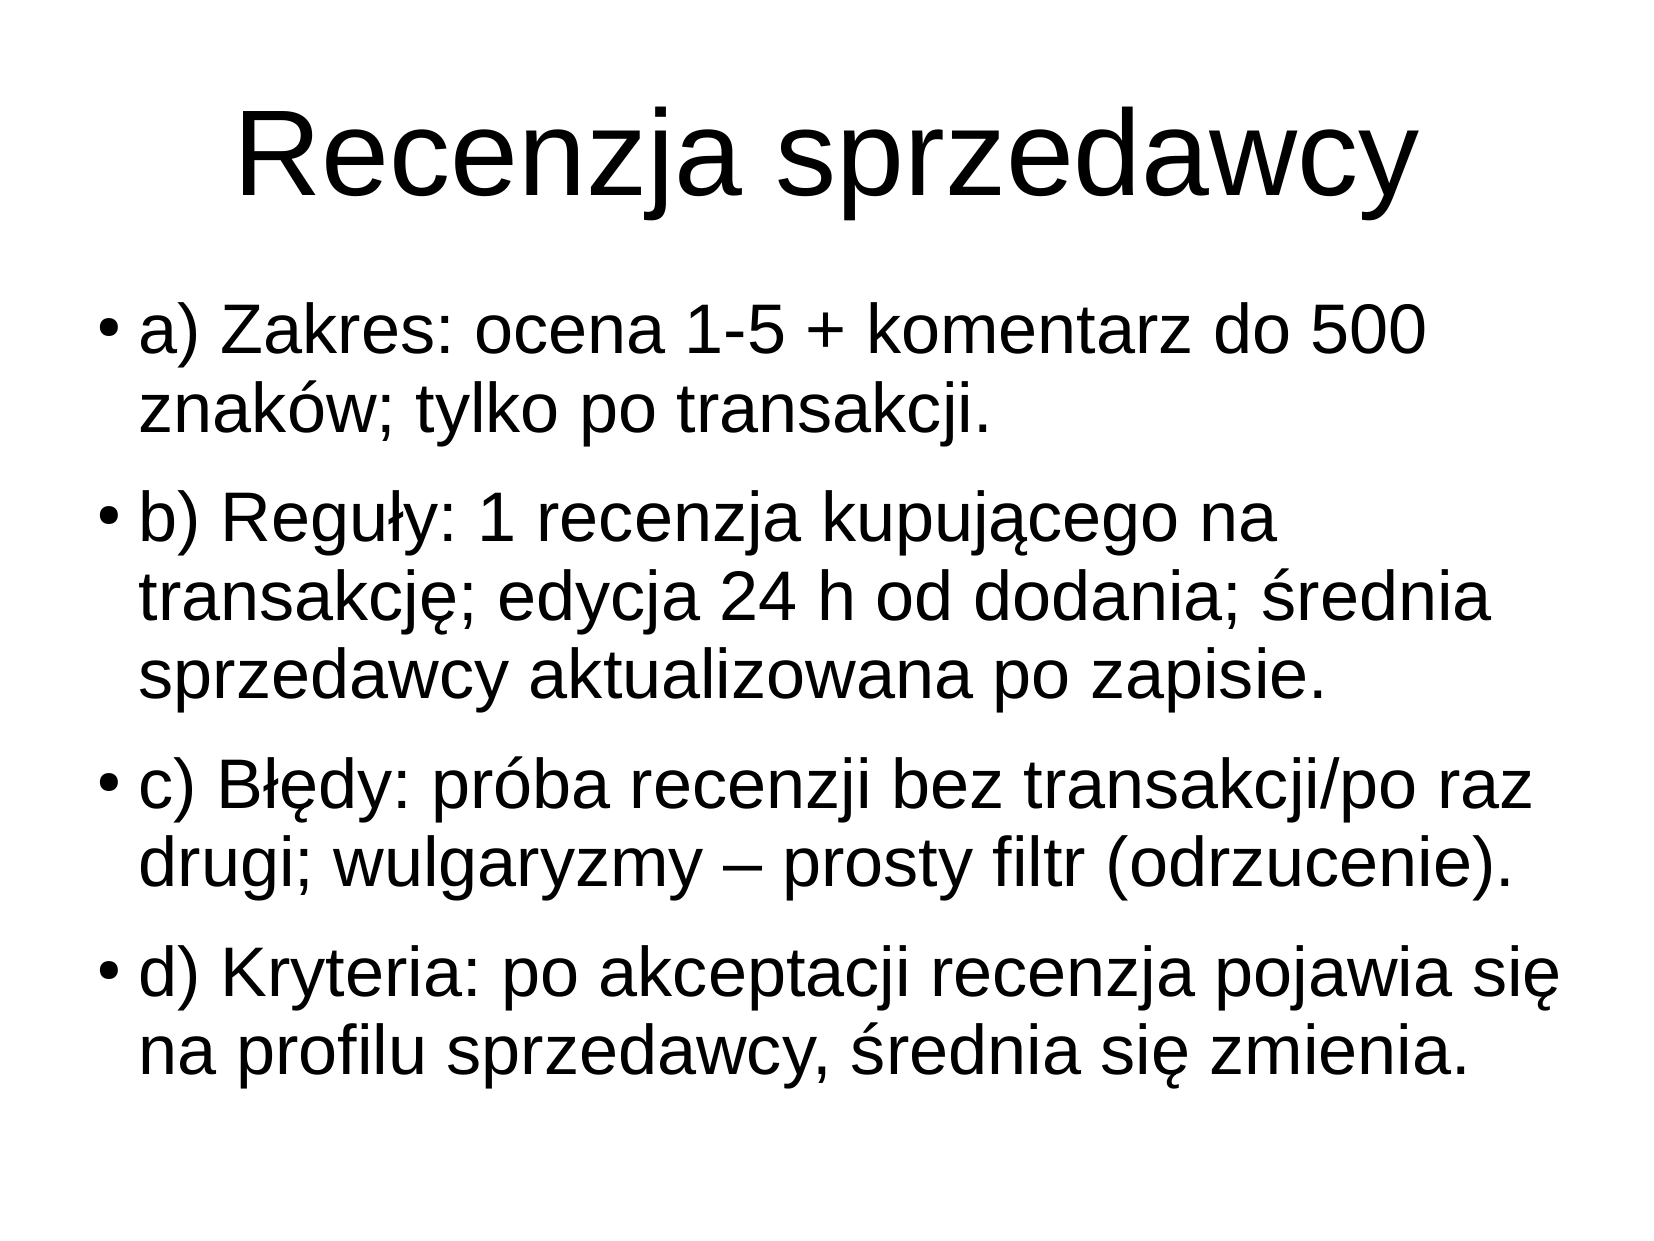

# Recenzja sprzedawcy
a) Zakres: ocena 1-5 + komentarz do 500 znaków; tylko po transakcji.
b) Reguły: 1 recenzja kupującego na transakcję; edycja 24 h od dodania; średnia sprzedawcy aktualizowana po zapisie.
c) Błędy: próba recenzji bez transakcji/po raz drugi; wulgaryzmy – prosty filtr (odrzucenie).
d) Kryteria: po akceptacji recenzja pojawia się na profilu sprzedawcy, średnia się zmienia.